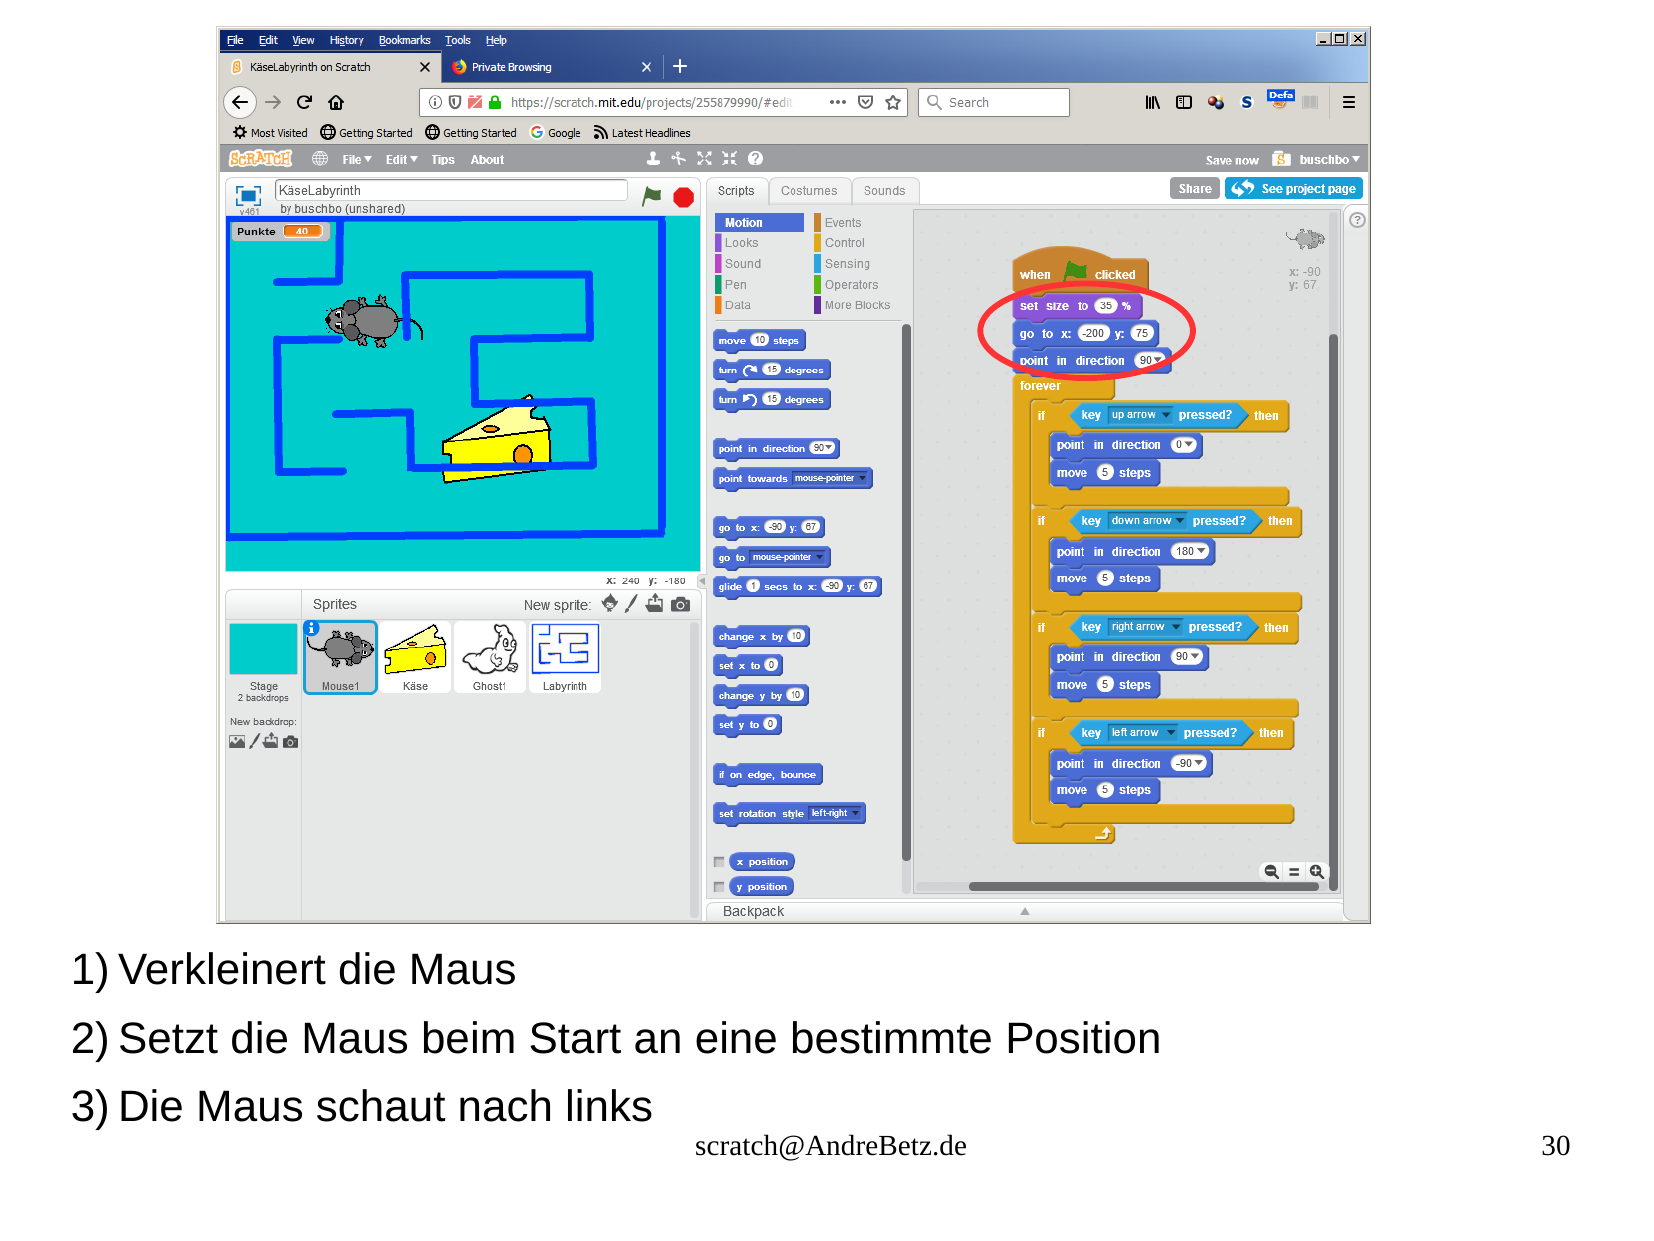

# Verkleinert die Maus
 Setzt die Maus beim Start an eine bestimmte Position
 Die Maus schaut nach links
 scratch@AndreBetz.de
30